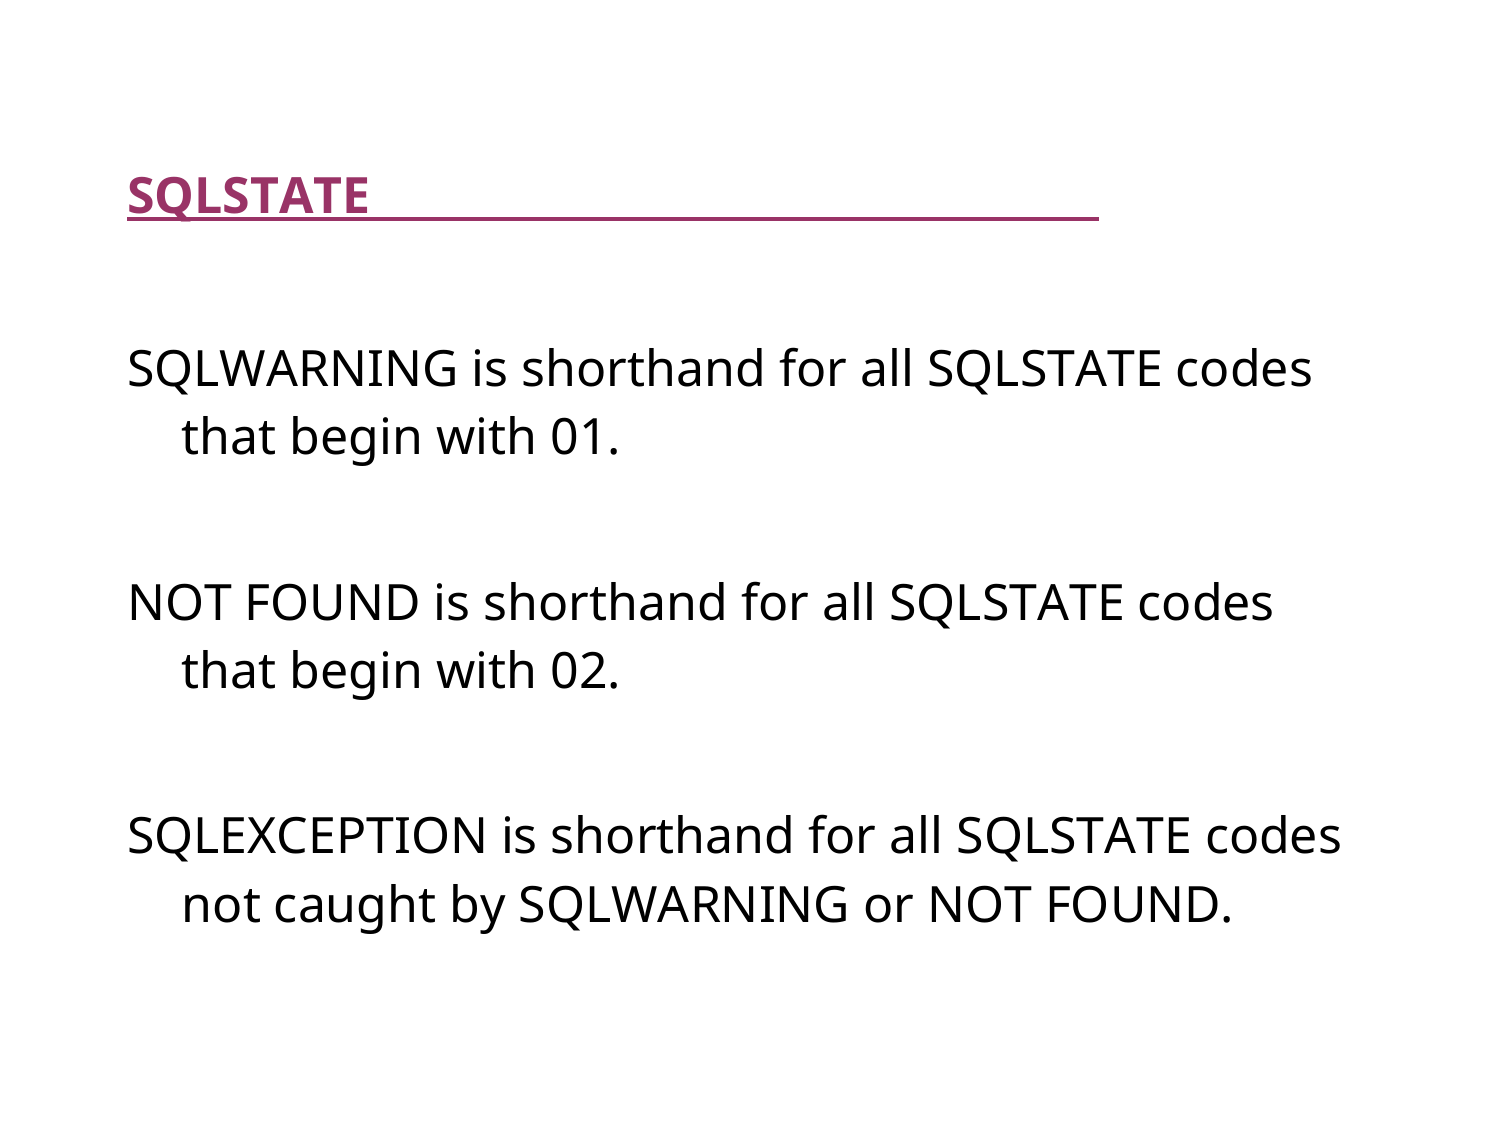

# SQLSTATE
SQLWARNING is shorthand for all SQLSTATE codes that begin with 01.
NOT FOUND is shorthand for all SQLSTATE codes that begin with 02.
SQLEXCEPTION is shorthand for all SQLSTATE codes not caught by SQLWARNING or NOT FOUND.